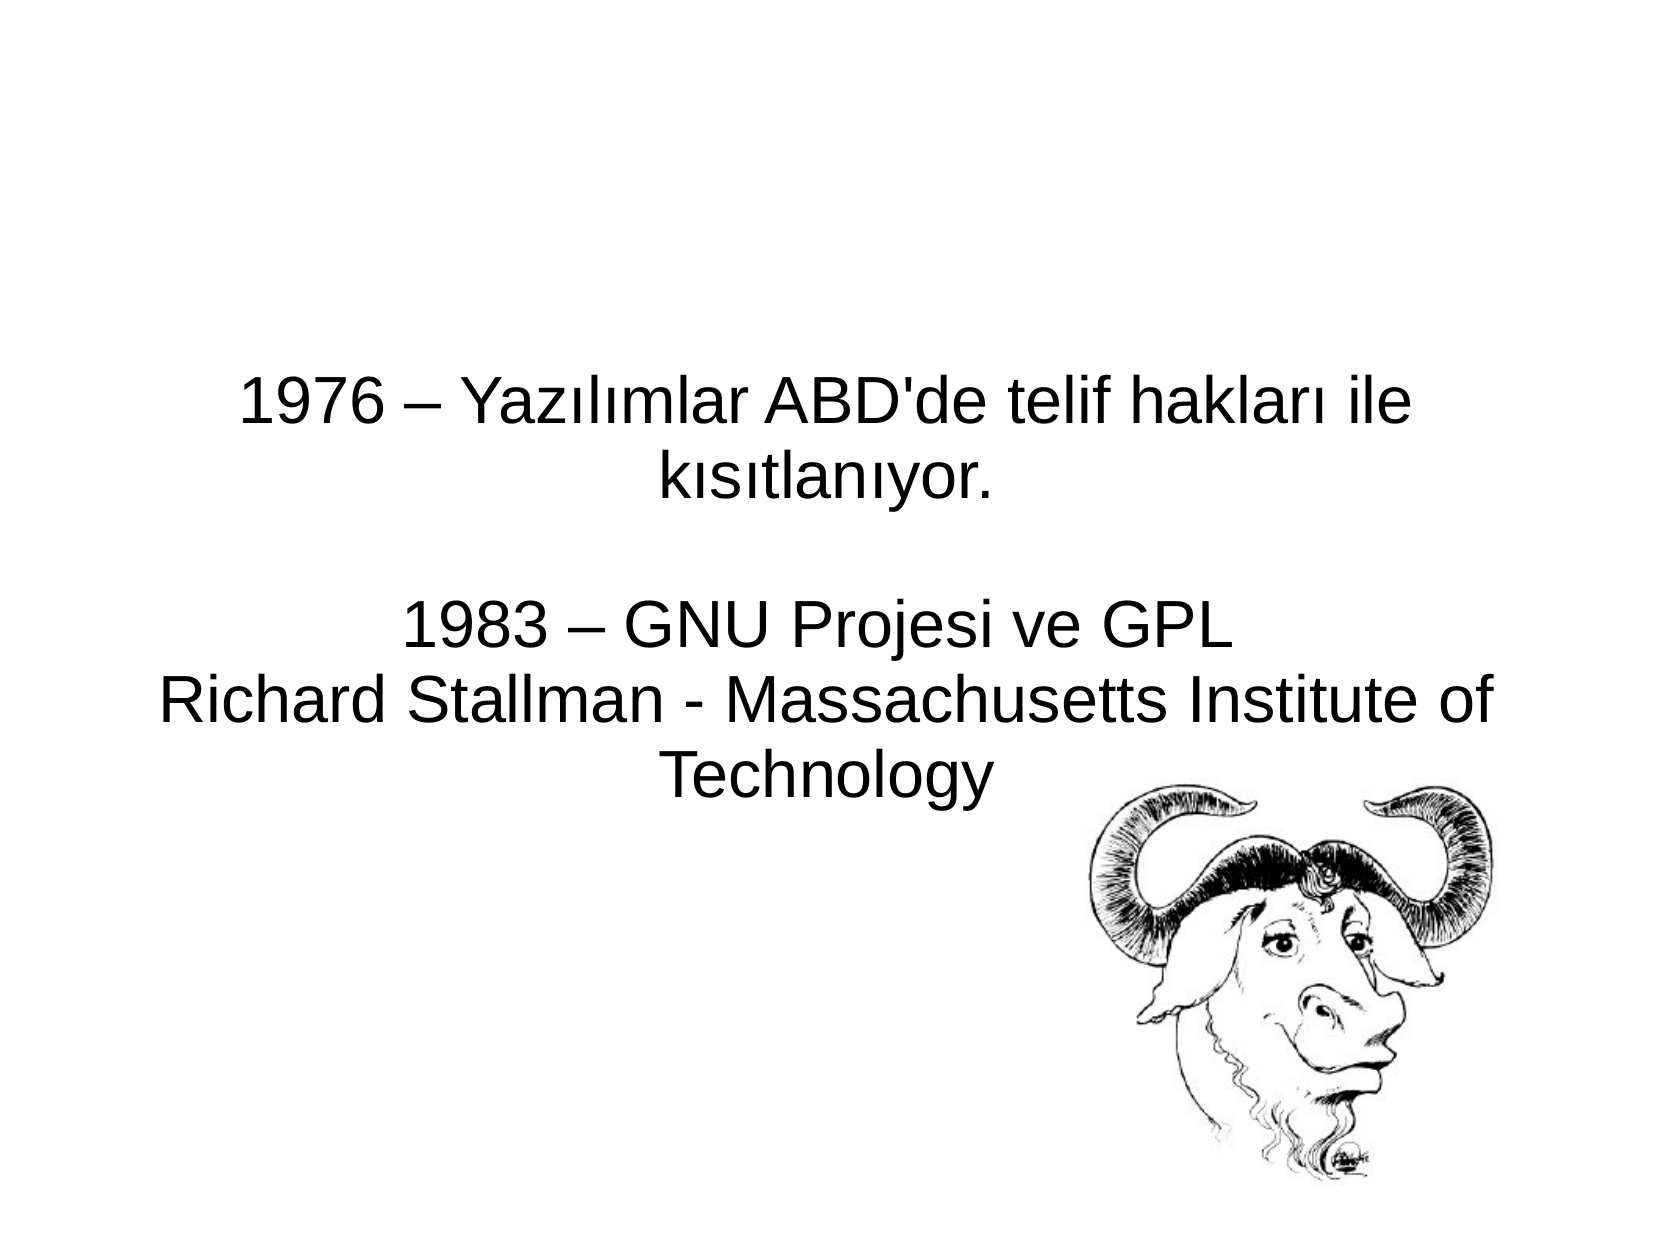

#
1976 – Yazılımlar ABD'de telif hakları ile kısıtlanıyor.
1983 – GNU Projesi ve GPL
Richard Stallman - Massachusetts Institute of Technology